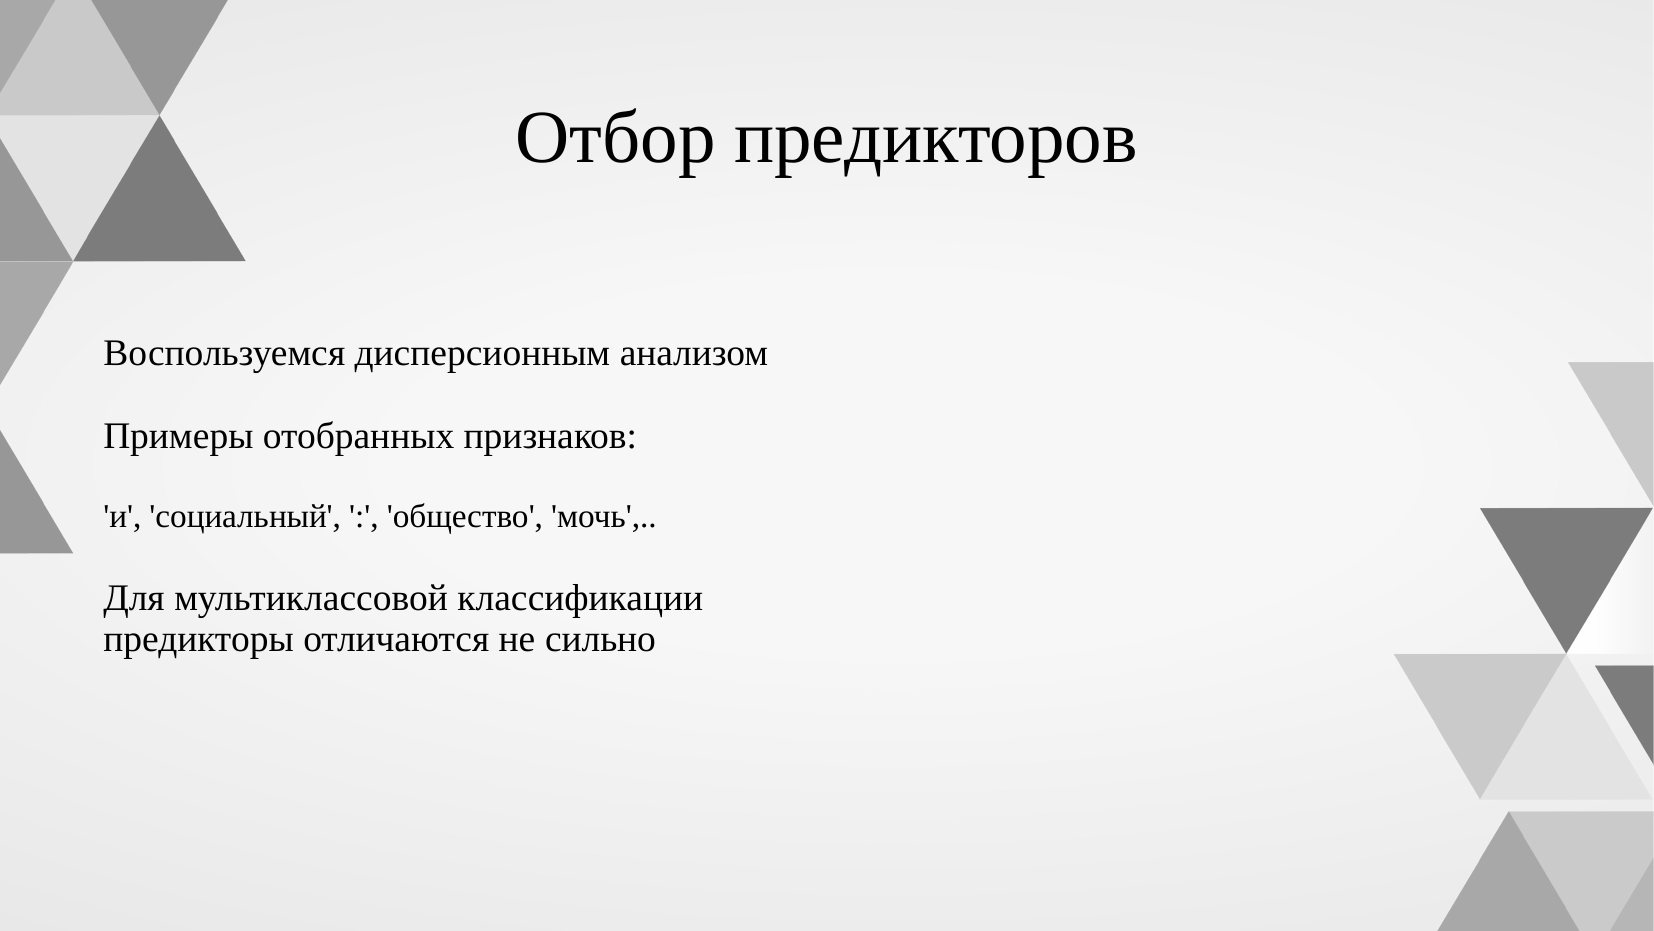

Отбор предикторов
Воспользуемся дисперсионным анализом
Примеры отобранных признаков:
'и', 'социальный', ':', 'общество', 'мочь',..
Для мультиклассовой классификации предикторы отличаются не сильно